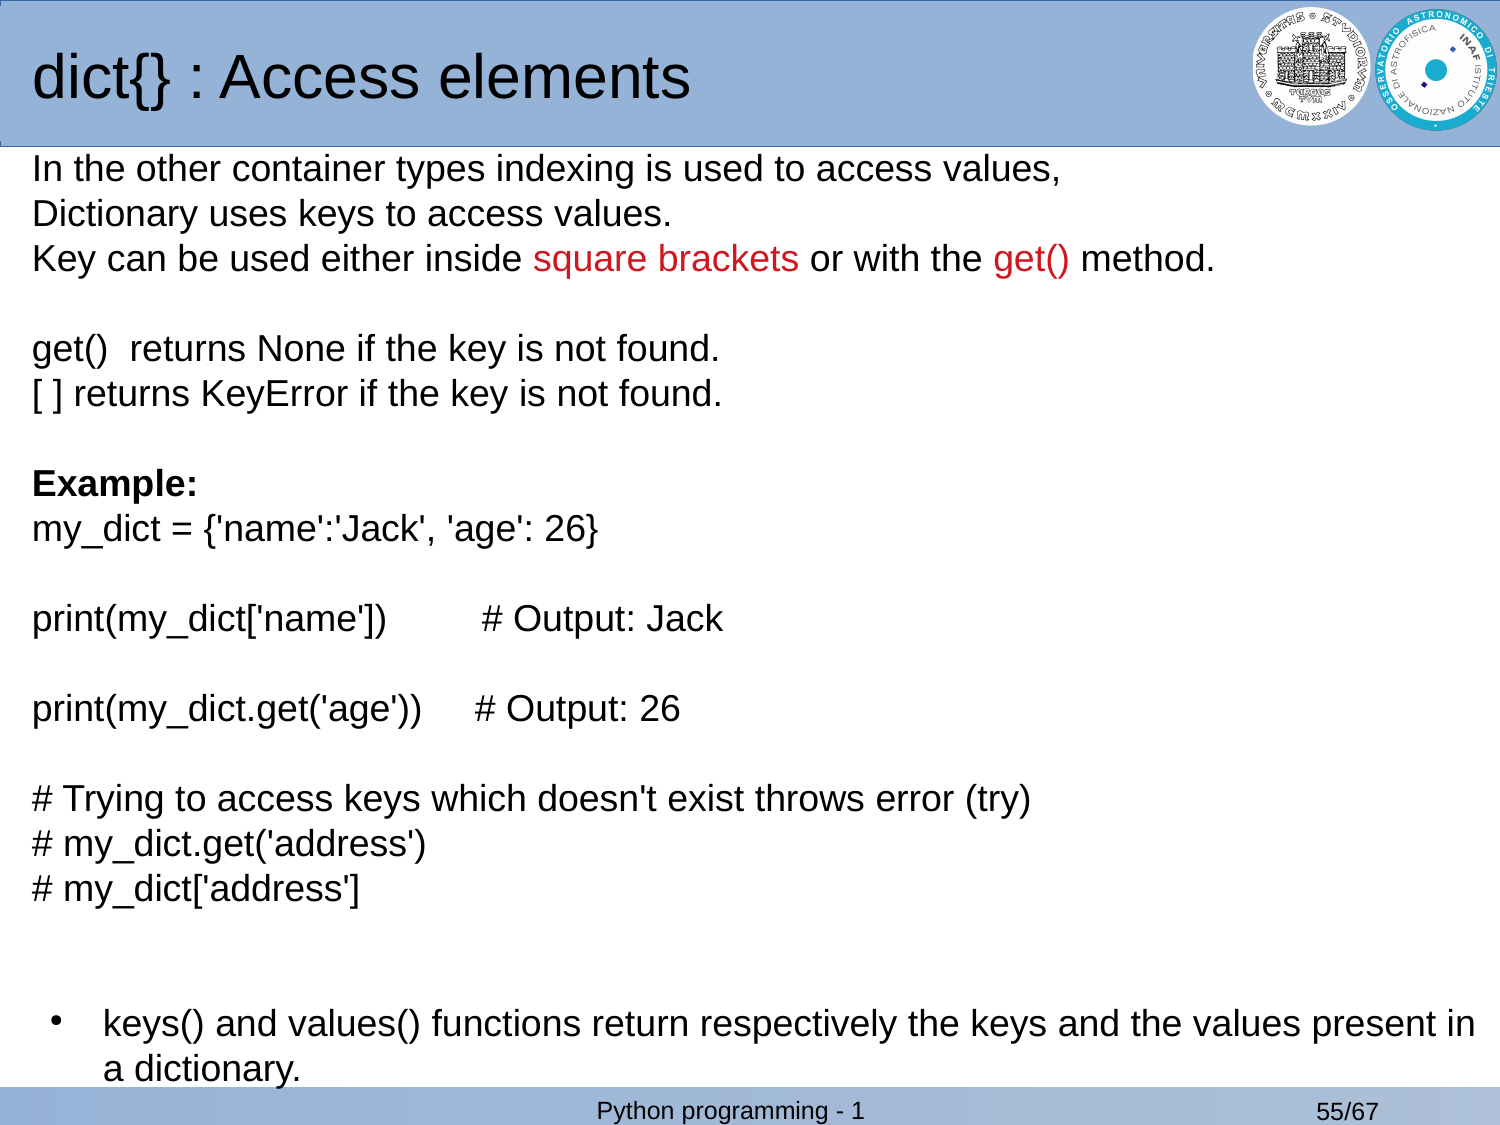

dict{} : Access elements
# In the other container types indexing is used to access values,
Dictionary uses keys to access values.
Key can be used either inside square brackets or with the get() method.
get() returns None if the key is not found.
[ ] returns KeyError if the key is not found.
Example:
my_dict = {'name':'Jack', 'age': 26}
print(my_dict['name'])		# Output: Jack
print(my_dict.get('age')) # Output: 26
# Trying to access keys which doesn't exist throws error (try)
# my_dict.get('address')
# my_dict['address']
keys() and values() functions return respectively the keys and the values present in a dictionary.